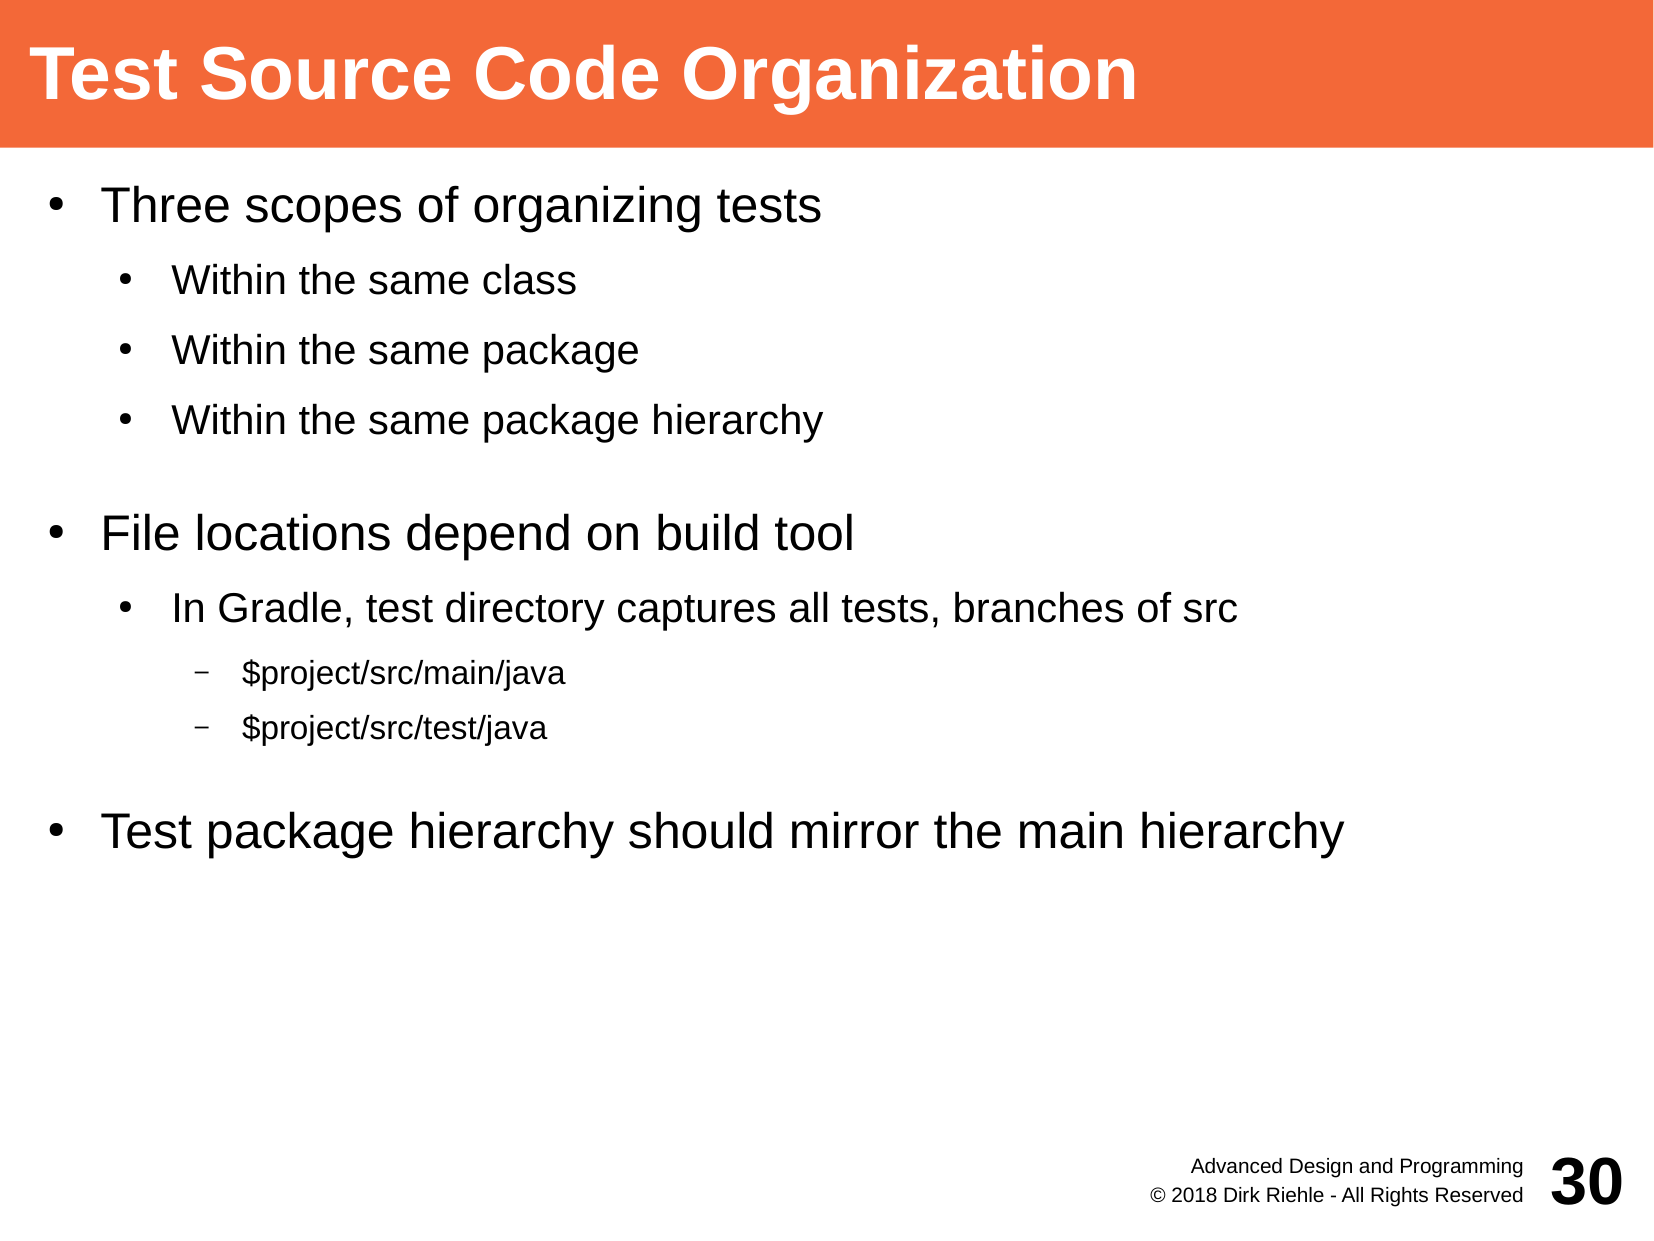

# Test Source Code Organization
Three scopes of organizing tests
Within the same class
Within the same package
Within the same package hierarchy
File locations depend on build tool
In Gradle, test directory captures all tests, branches of src
$project/src/main/java
$project/src/test/java
Test package hierarchy should mirror the main hierarchy
Advanced Design and Programming
30
© 2018 Dirk Riehle - All Rights Reserved